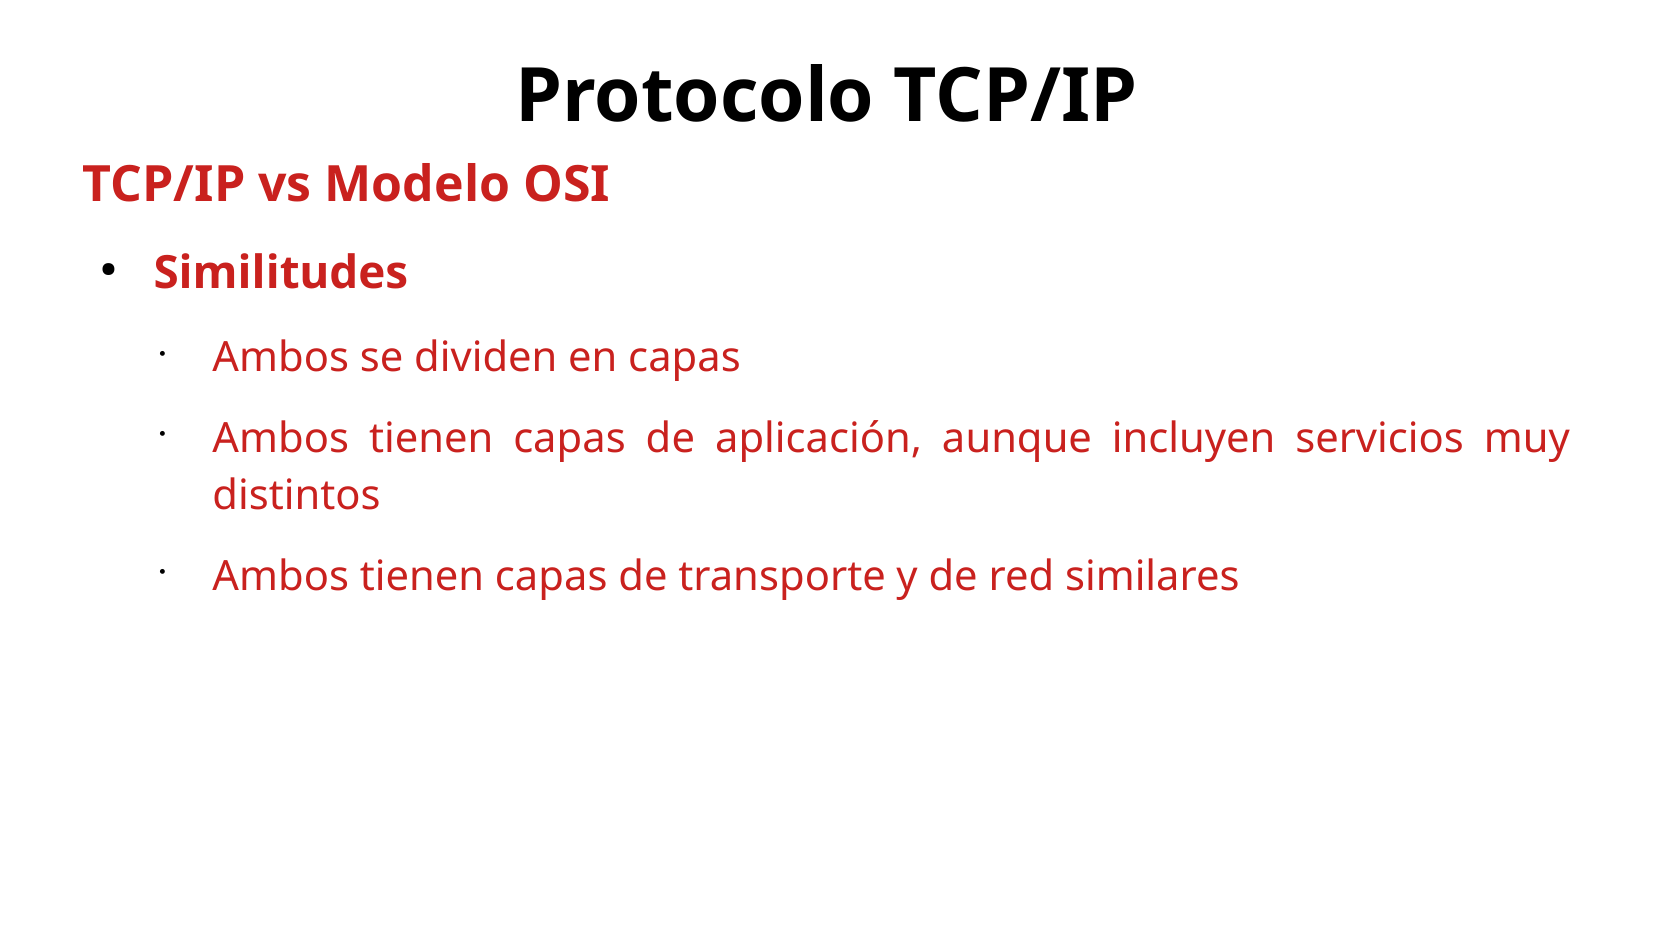

# Protocolo TCP/IP
TCP/IP vs Modelo OSI
Similitudes
Ambos se dividen en capas
Ambos tienen capas de aplicación, aunque incluyen servicios muy distintos
Ambos tienen capas de transporte y de red similares